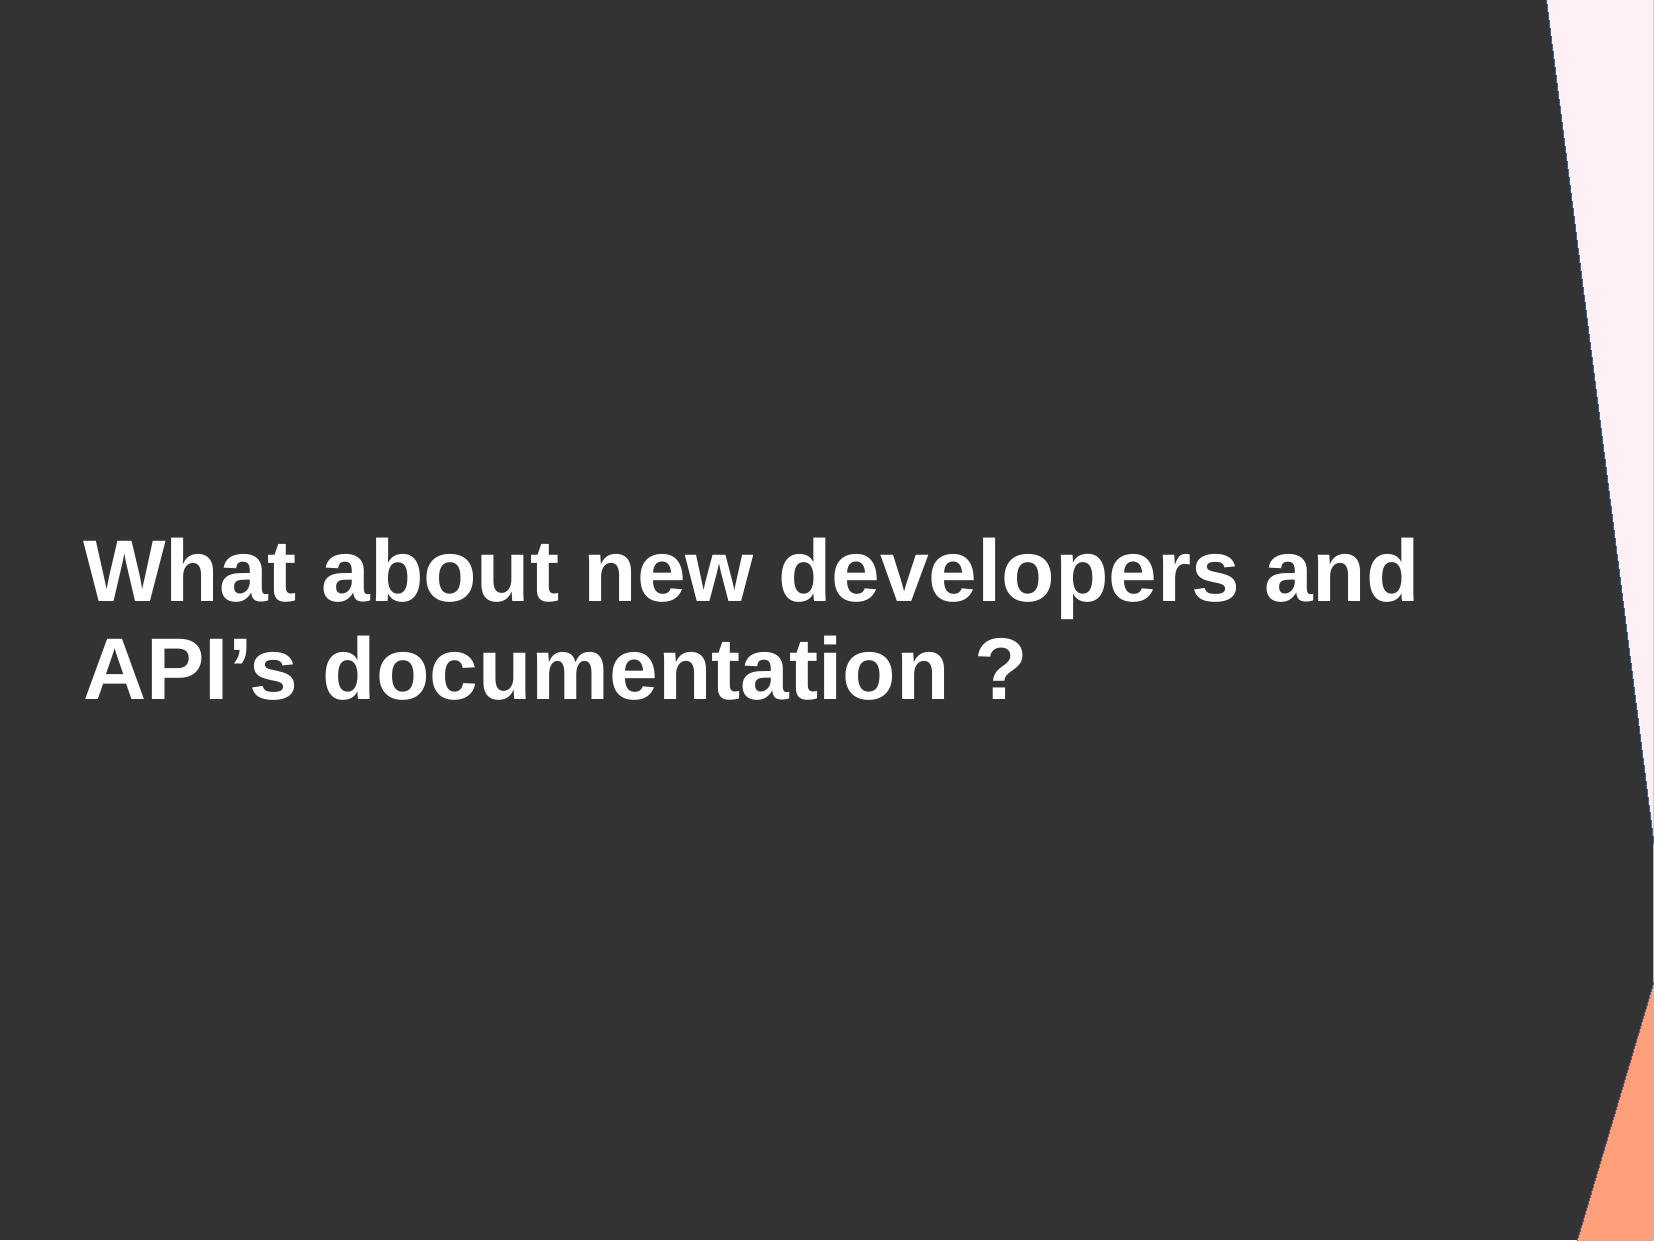

# What about new developers and API’s documentation ?